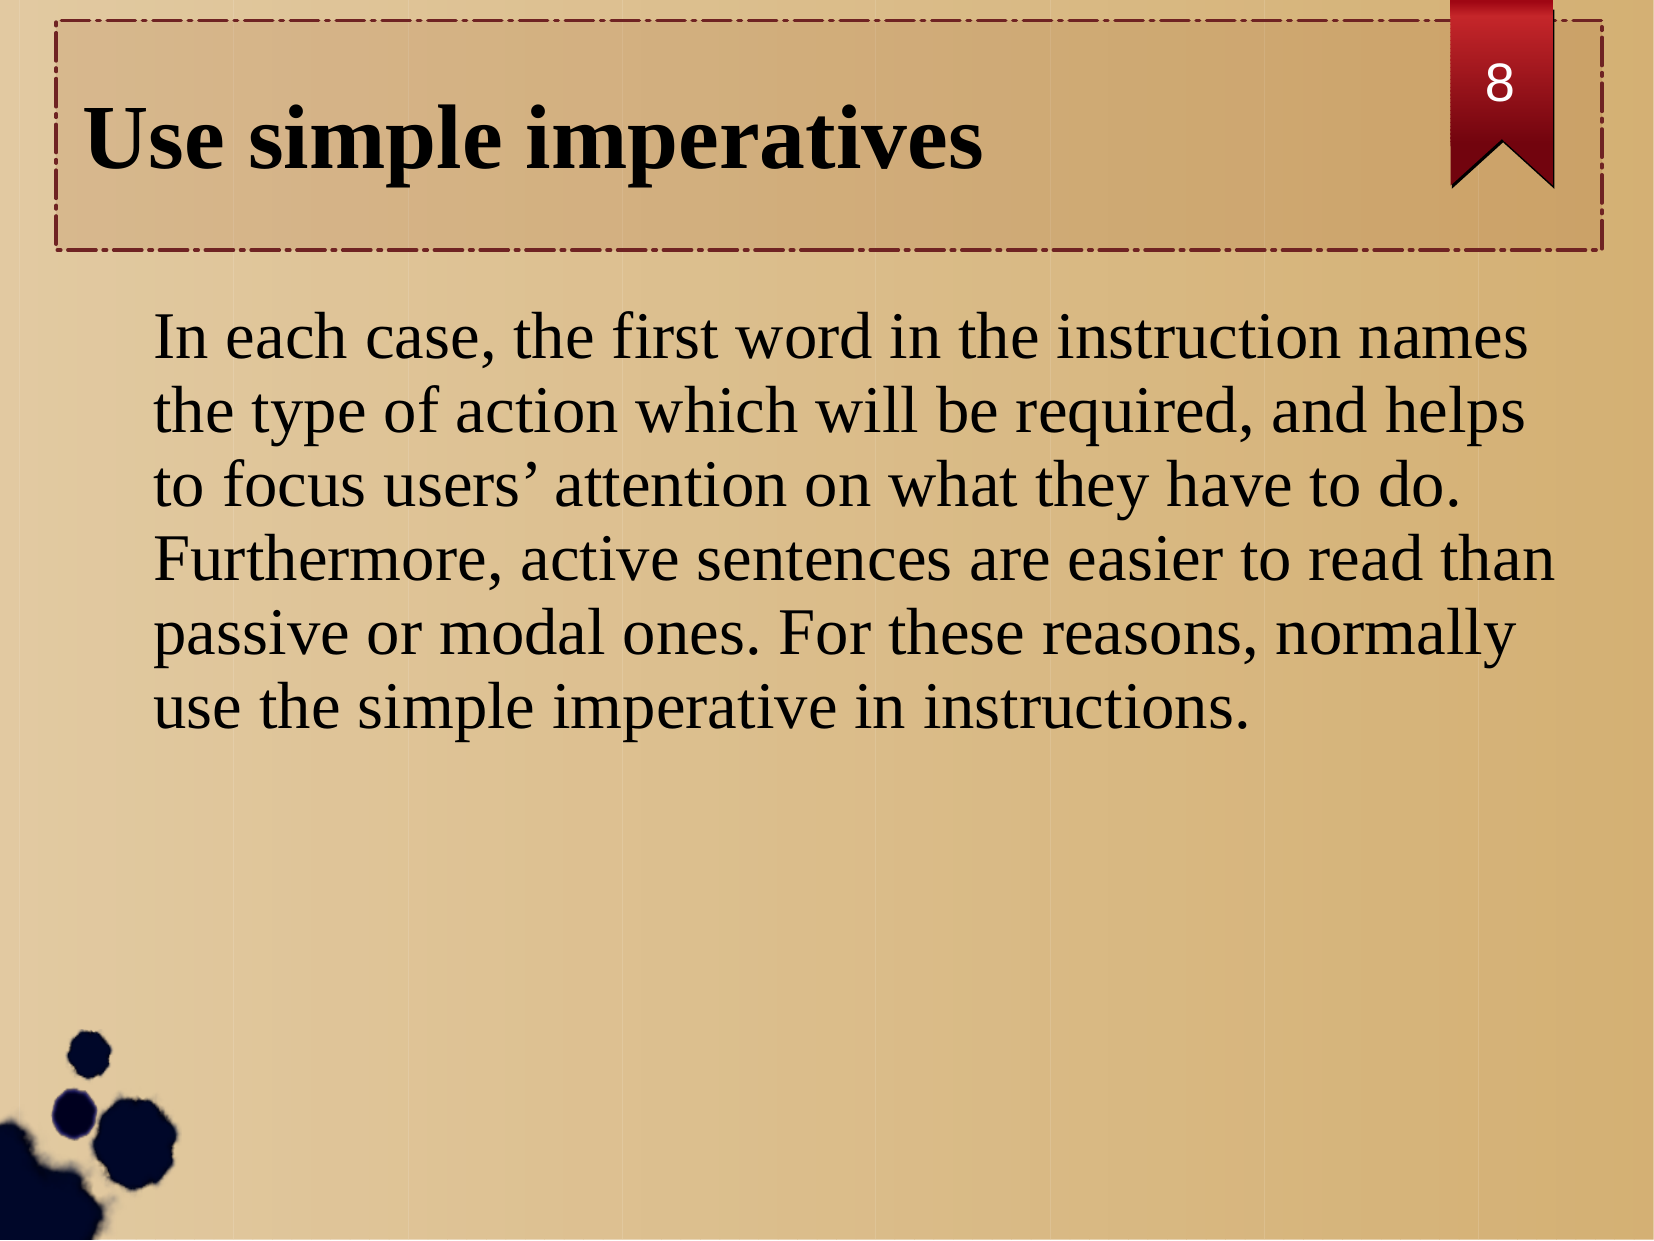

8
# Use simple imperatives
In each case, the first word in the instruction names the type of action which will be required, and helps to focus users’ attention on what they have to do. Furthermore, active sentences are easier to read than passive or modal ones. For these reasons, normally use the simple imperative in instructions.